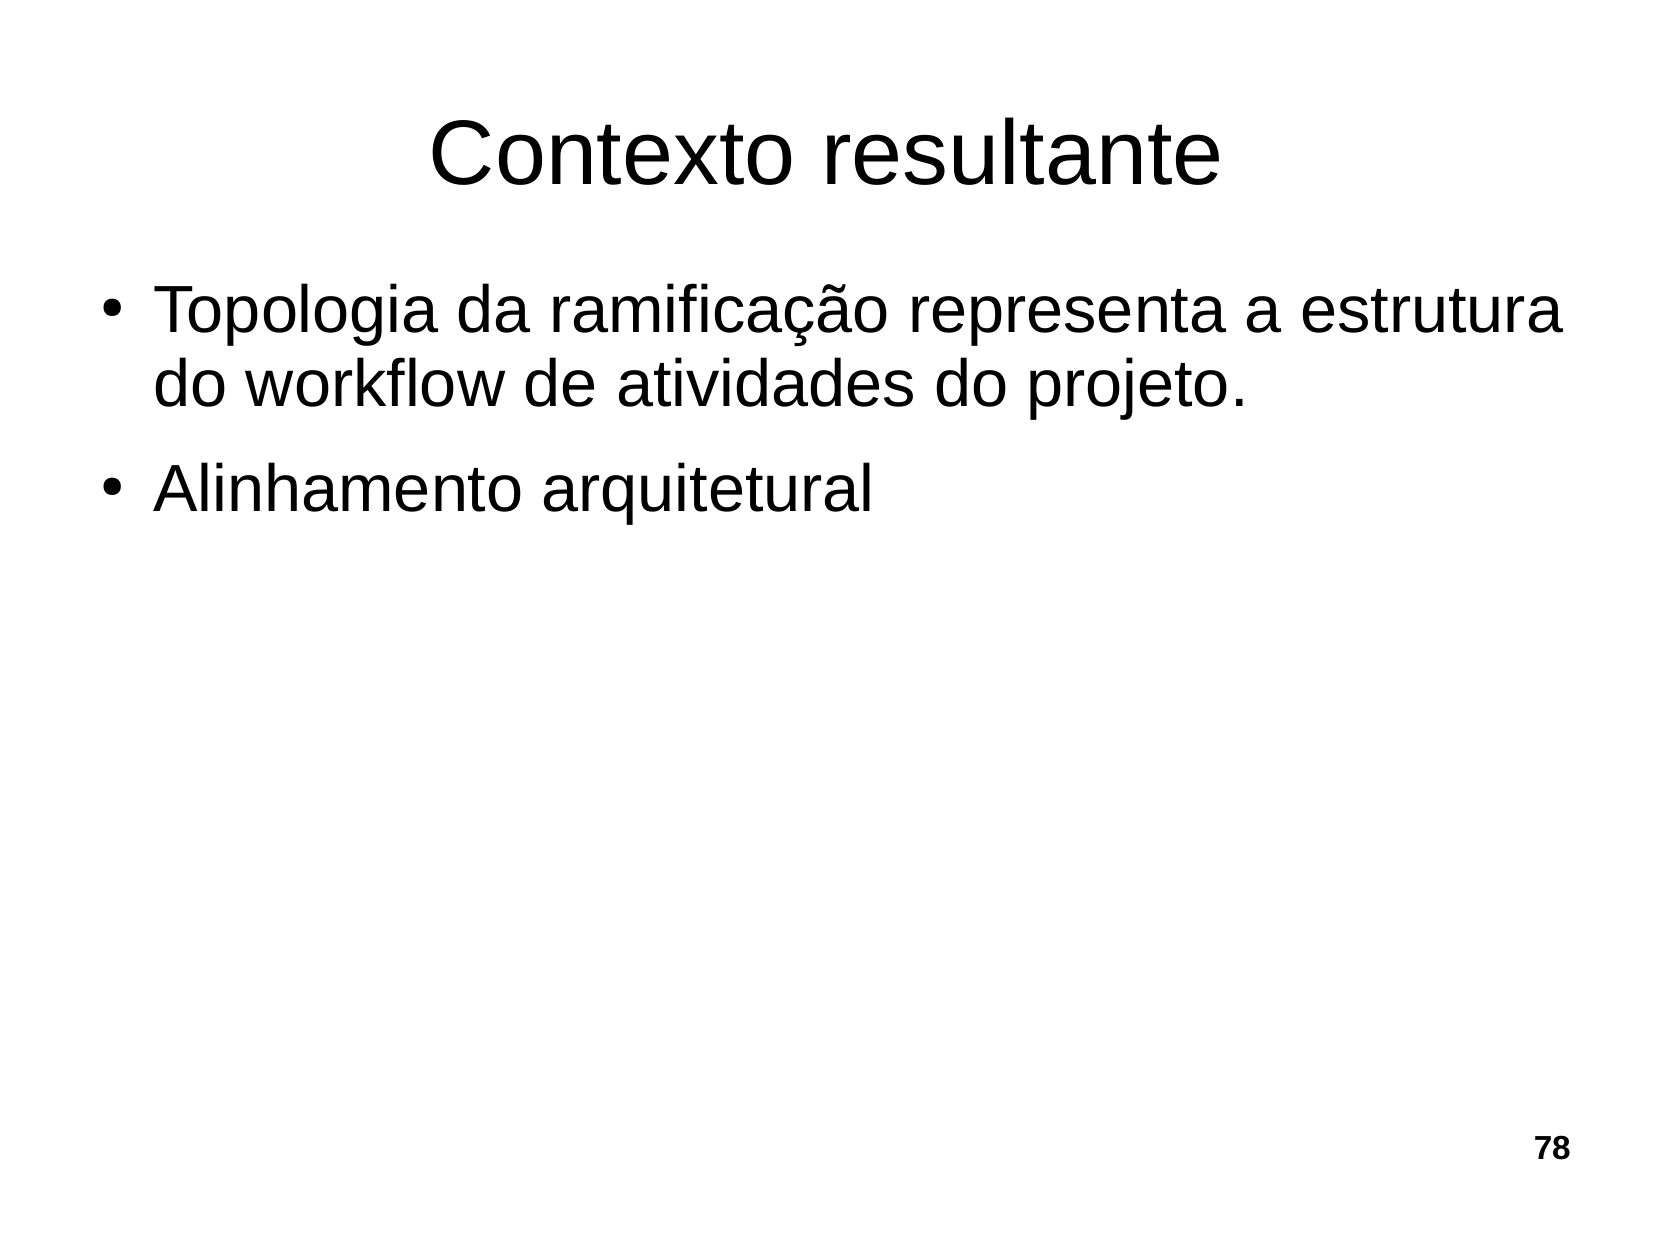

# Contexto resultante
Topologia da ramificação representa a estrutura do workflow de atividades do projeto.
Alinhamento arquitetural
78